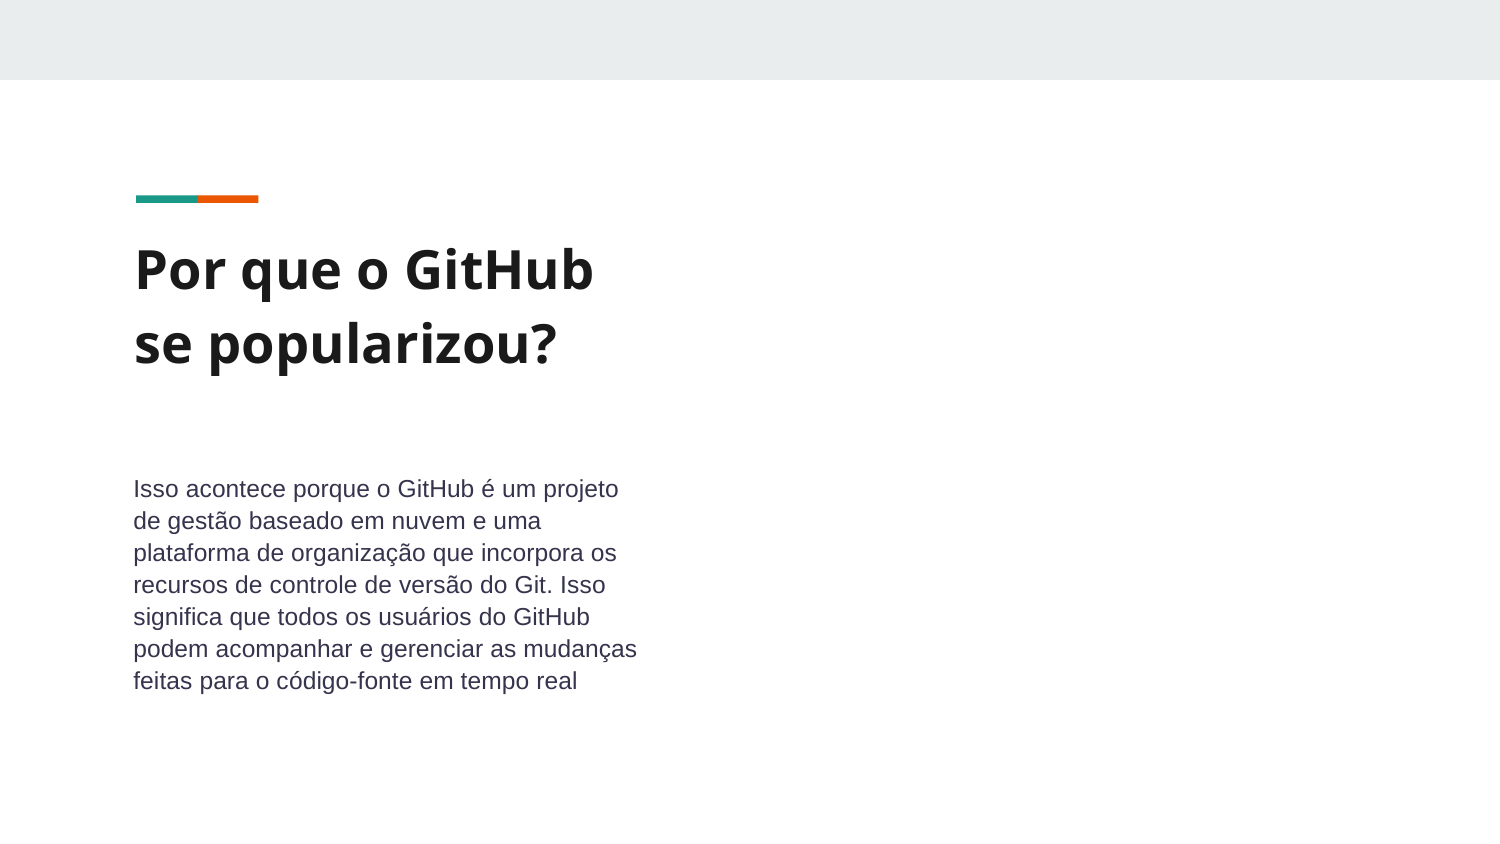

# Por que o GitHub se popularizou?
Isso acontece porque o GitHub é um projeto de gestão baseado em nuvem e uma plataforma de organização que incorpora os recursos de controle de versão do Git. Isso significa que todos os usuários do GitHub podem acompanhar e gerenciar as mudanças feitas para o código-fonte em tempo real